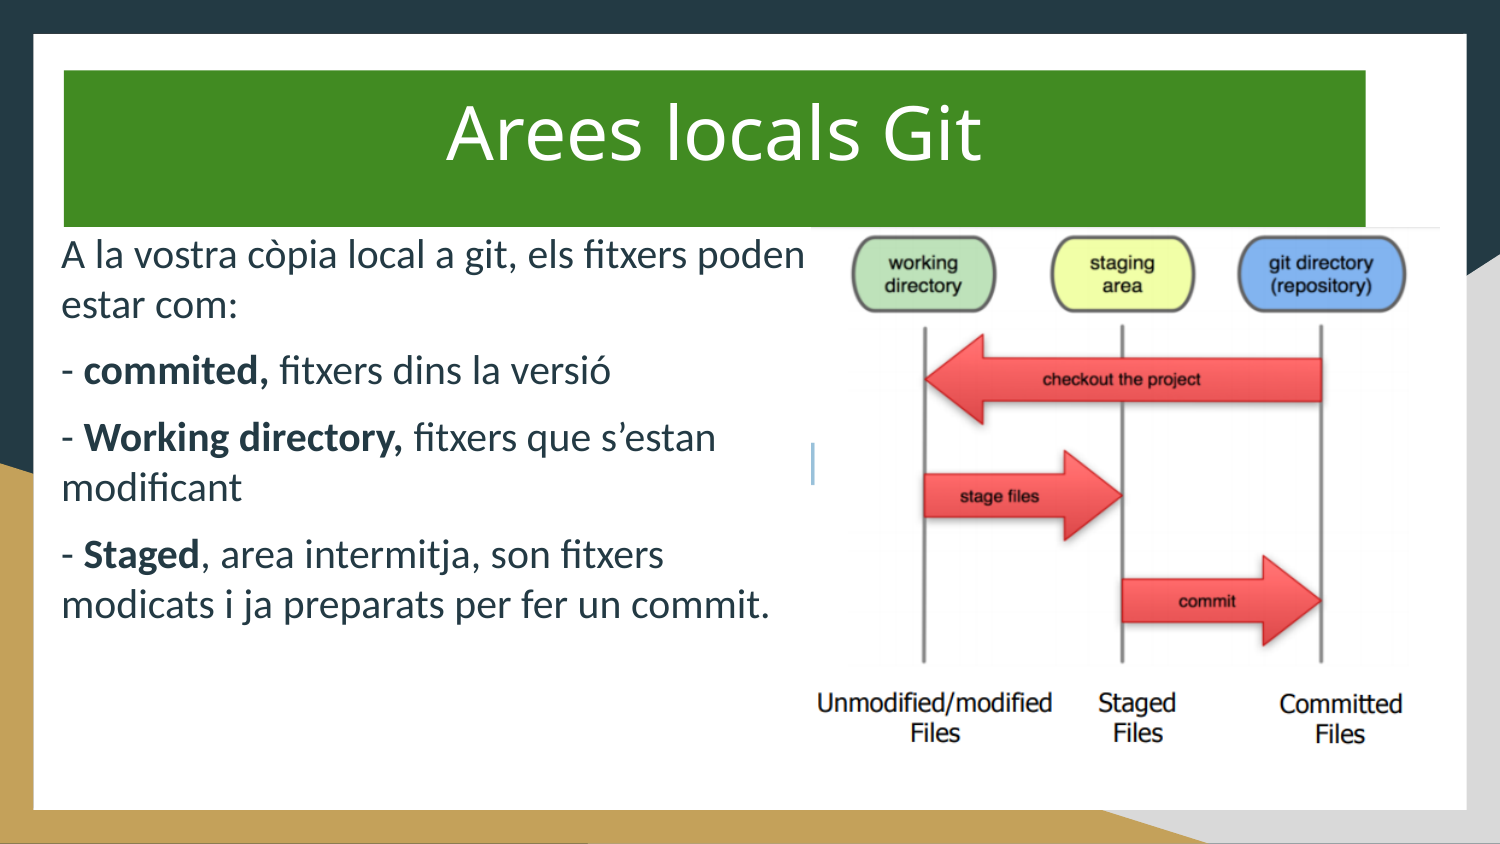

# Arees locals Git
A la vostra còpia local a git, els fitxers poden estar com:
- commited, fitxers dins la versió
- Working directory, fitxers que s’estan modificant
- Staged, area intermitja, son fitxers modicats i ja preparats per fer un commit.